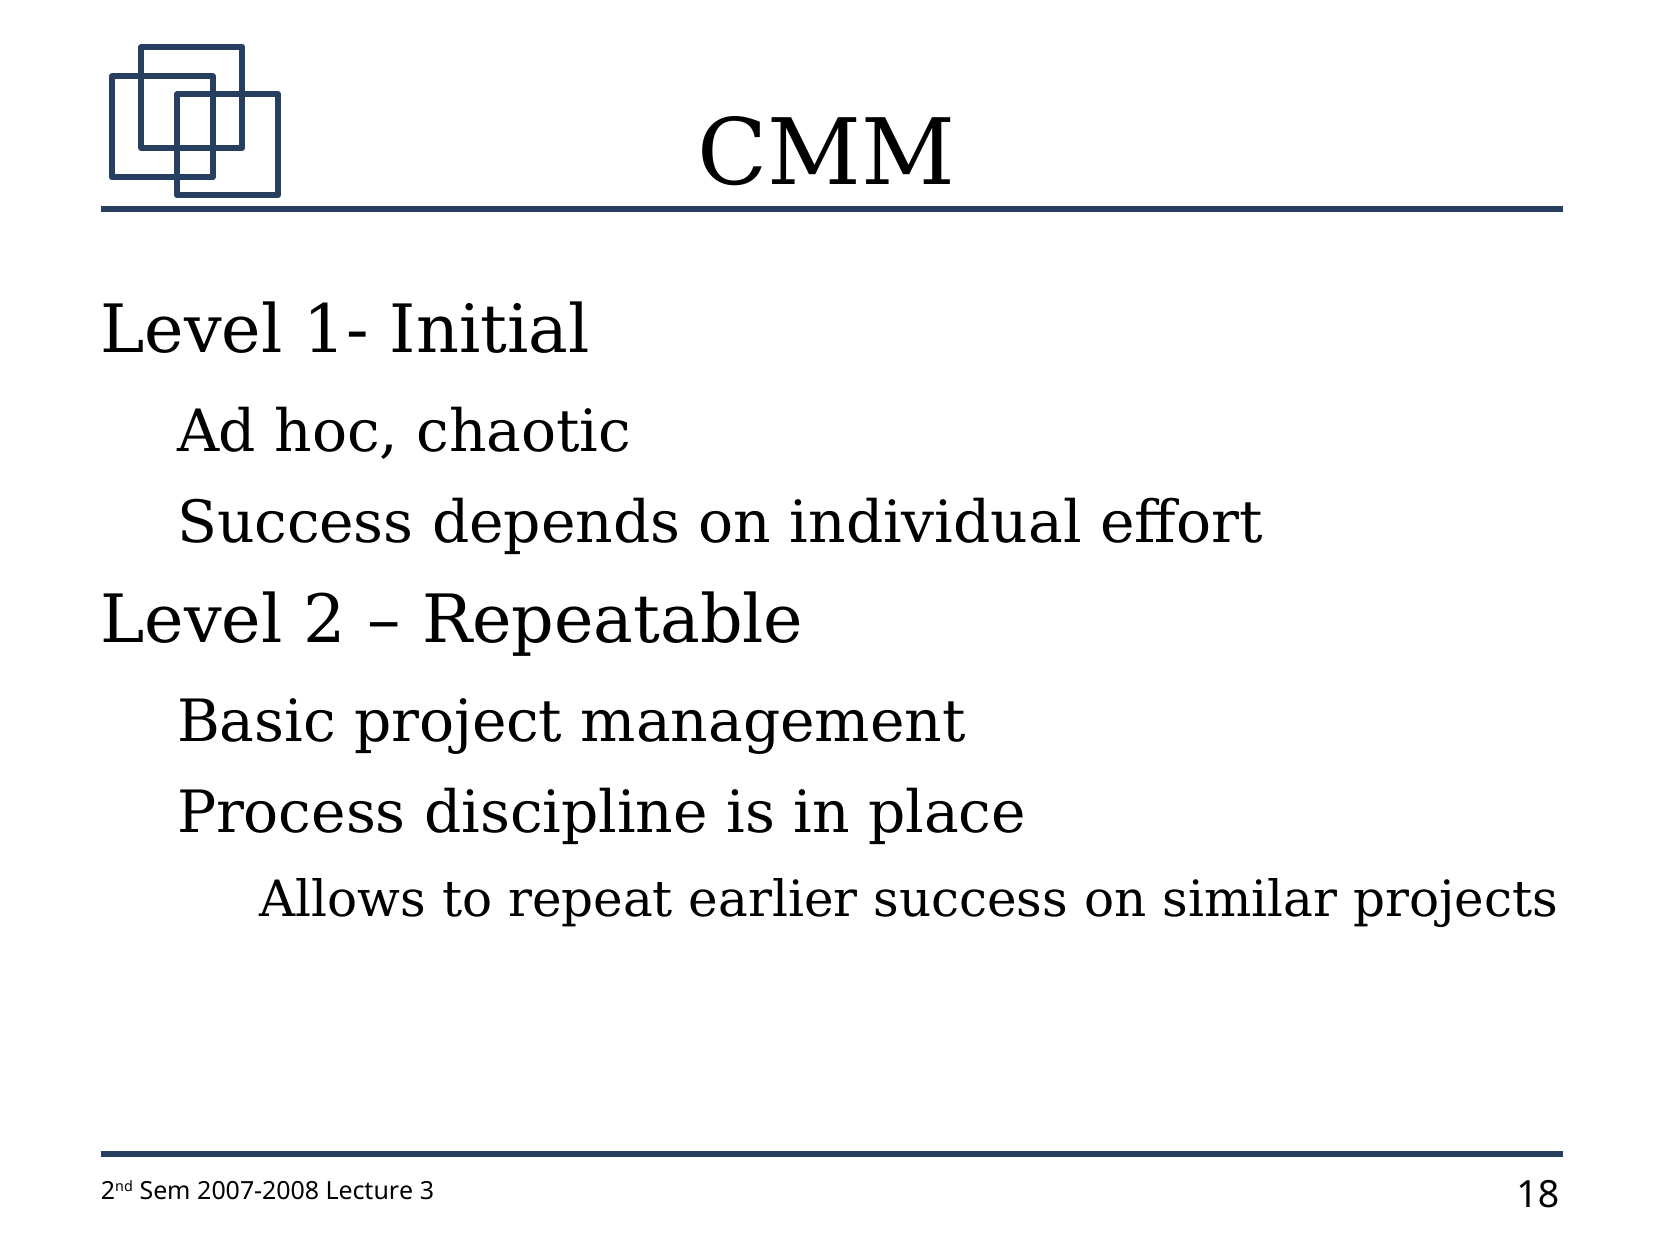

# CMM
Level 1- Initial
Ad hoc, chaotic
Success depends on individual effort
Level 2 – Repeatable
Basic project management
Process discipline is in place
Allows to repeat earlier success on similar projects